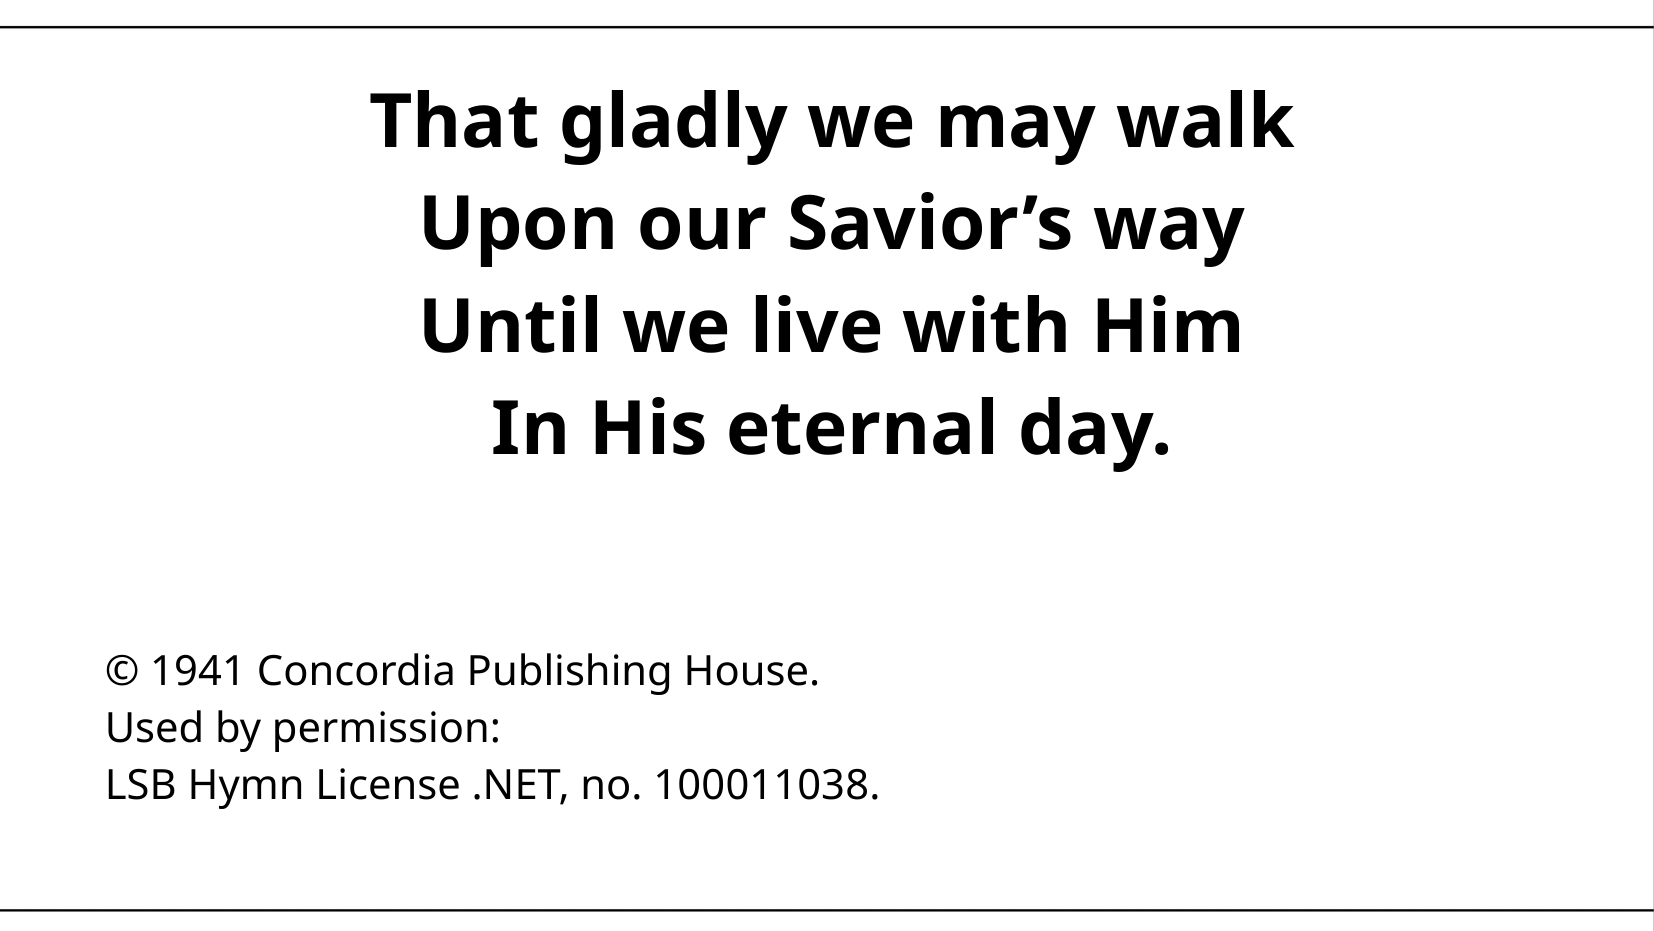

That gladly we may walk
Upon our Savior’s way
Until we live with Him
In His eternal day.
© 1941 Concordia Publishing House.
Used by permission:
LSB Hymn License .NET, no. 100011038.